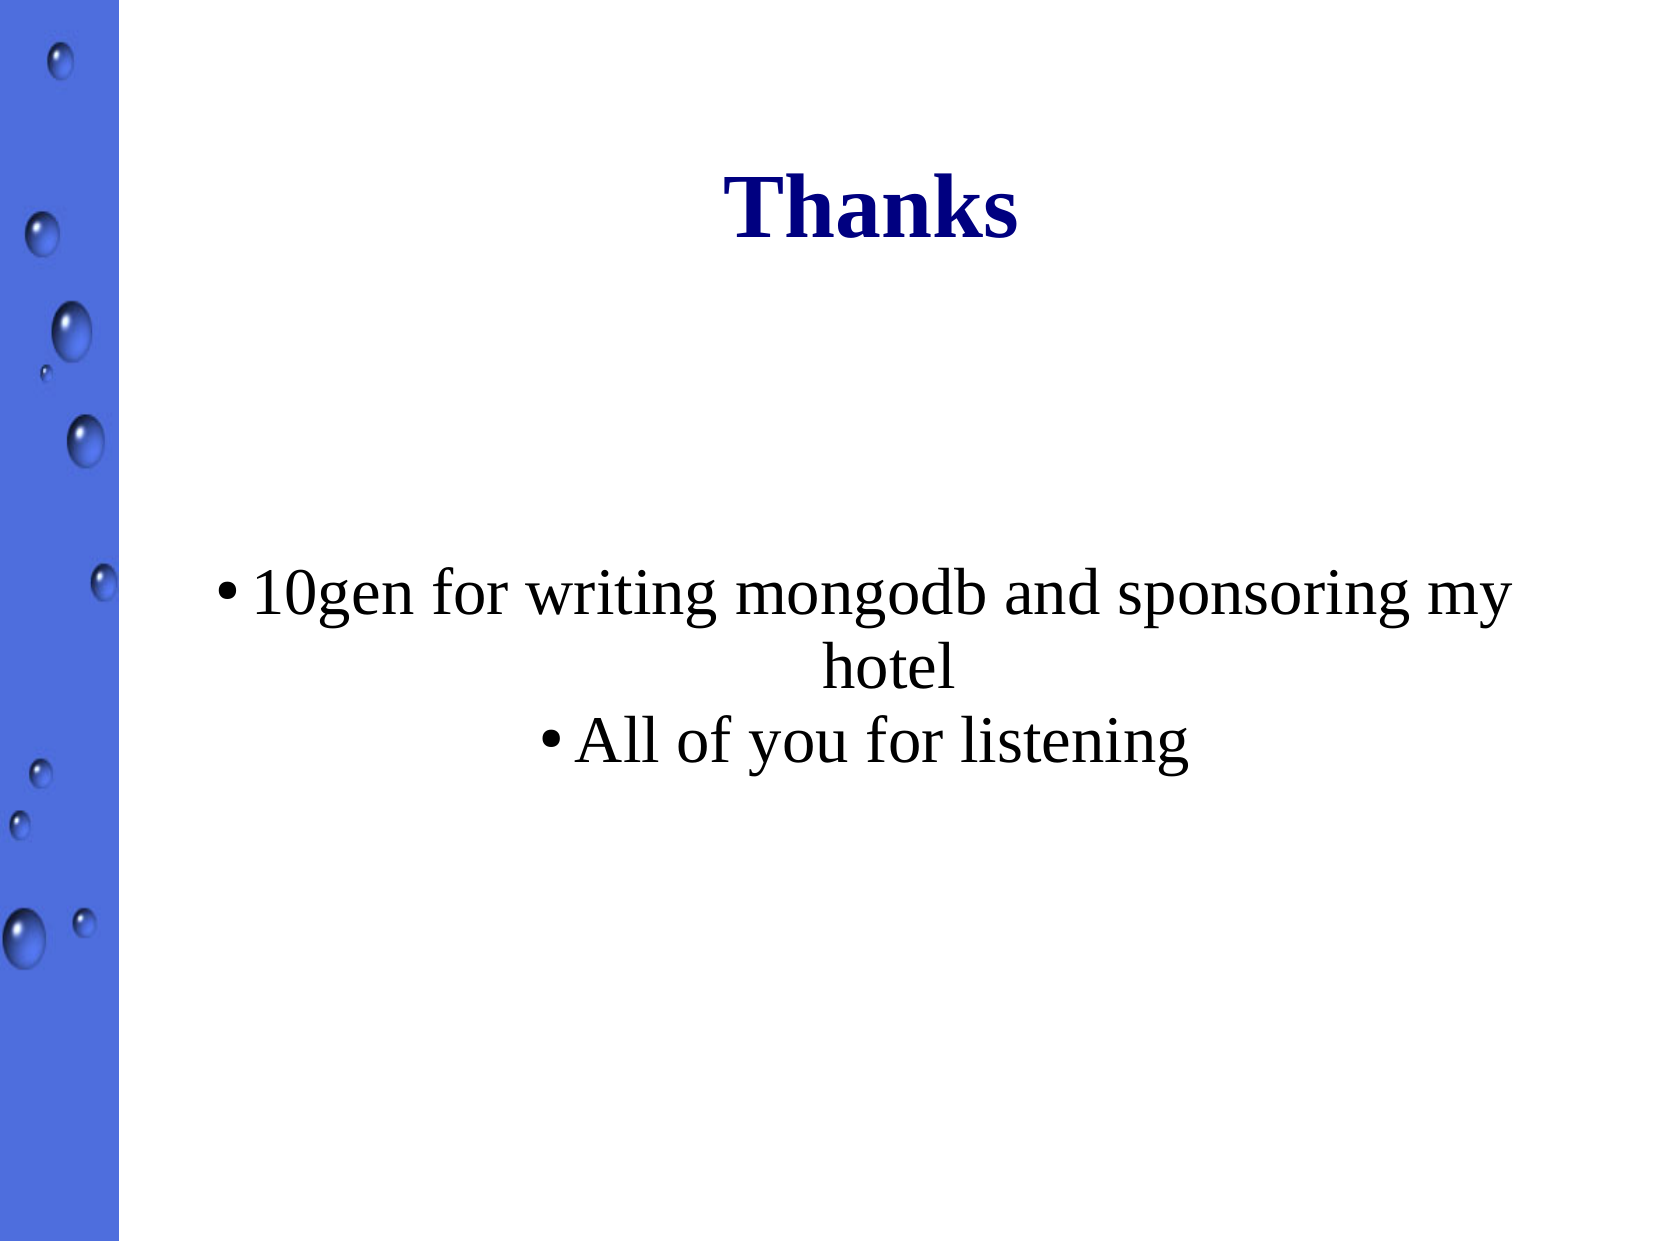

# Thanks
10gen for writing mongodb and sponsoring my hotel
All of you for listening